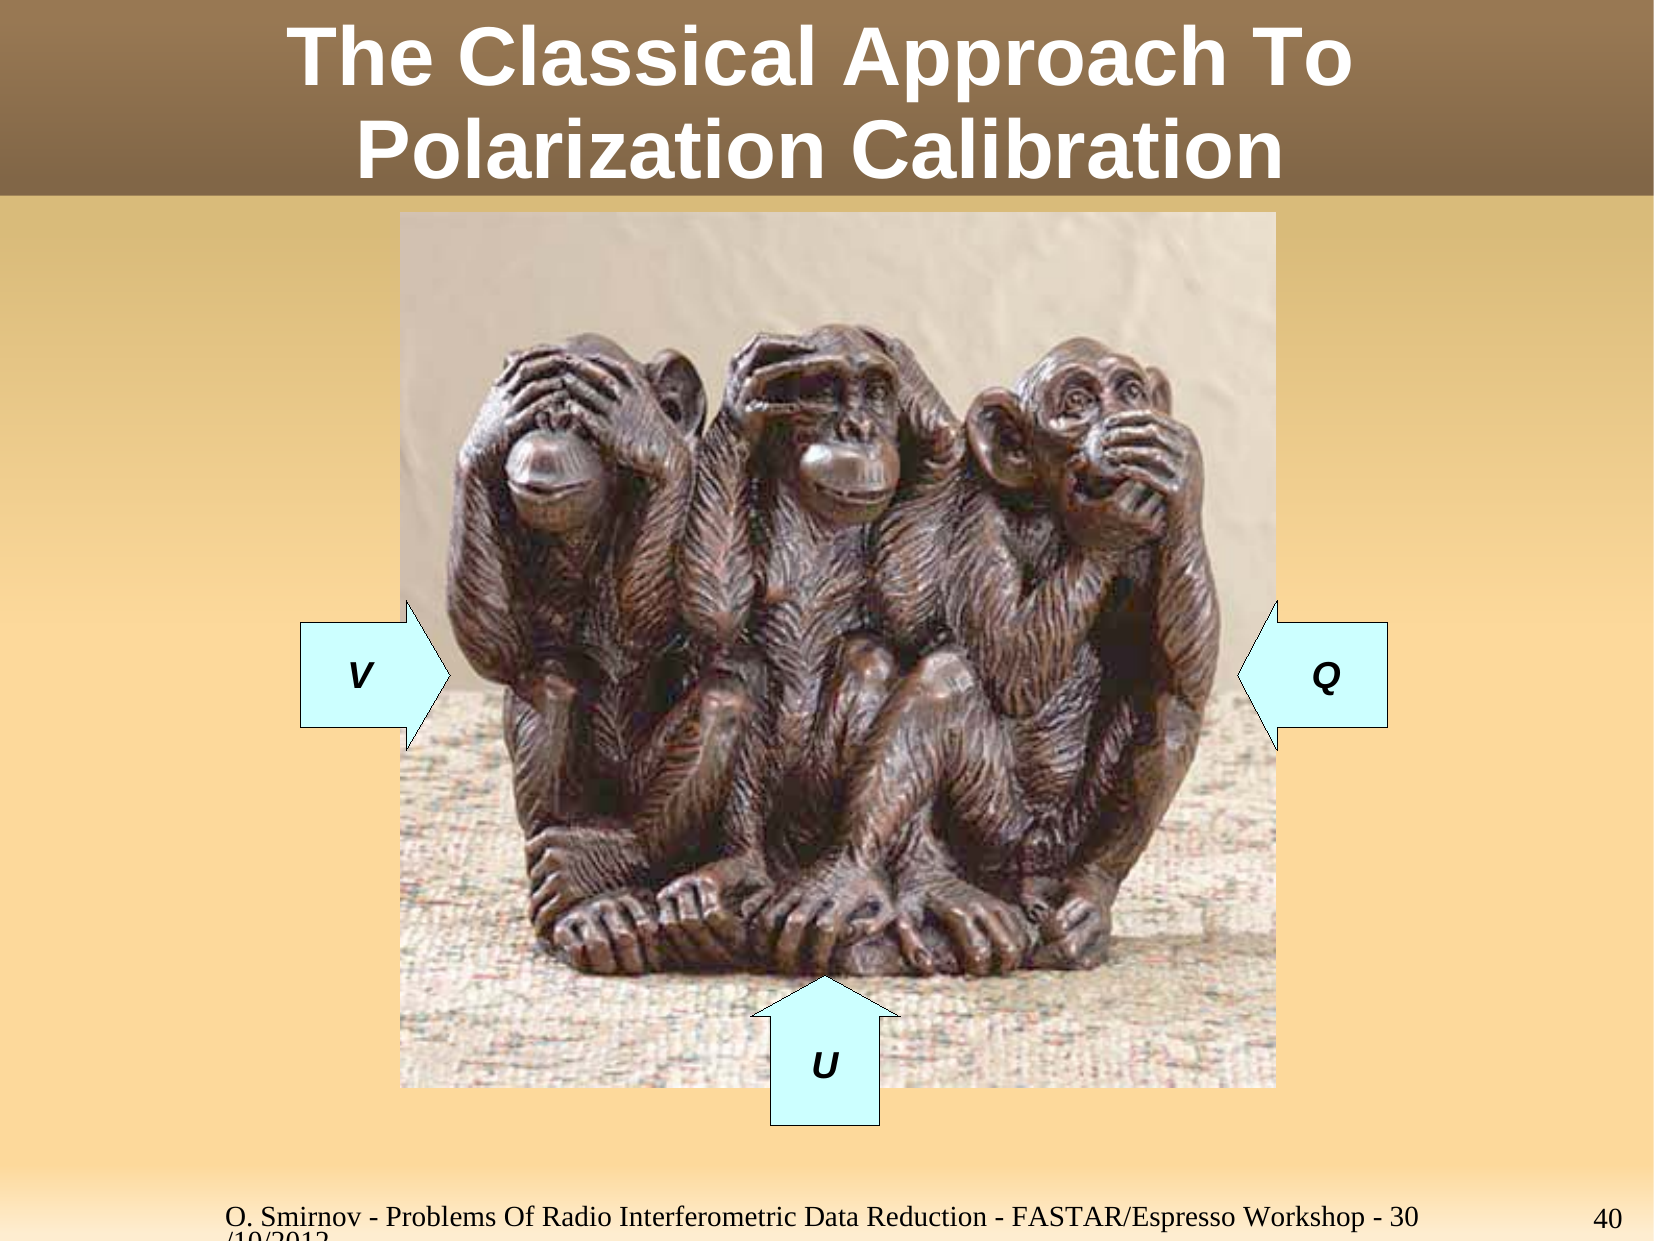

# The Classical Approach To Polarization Calibration
V
Q
U
O. Smirnov - Problems Of Radio Interferometric Data Reduction - FASTAR/Espresso Workshop - 30/10/2012
40